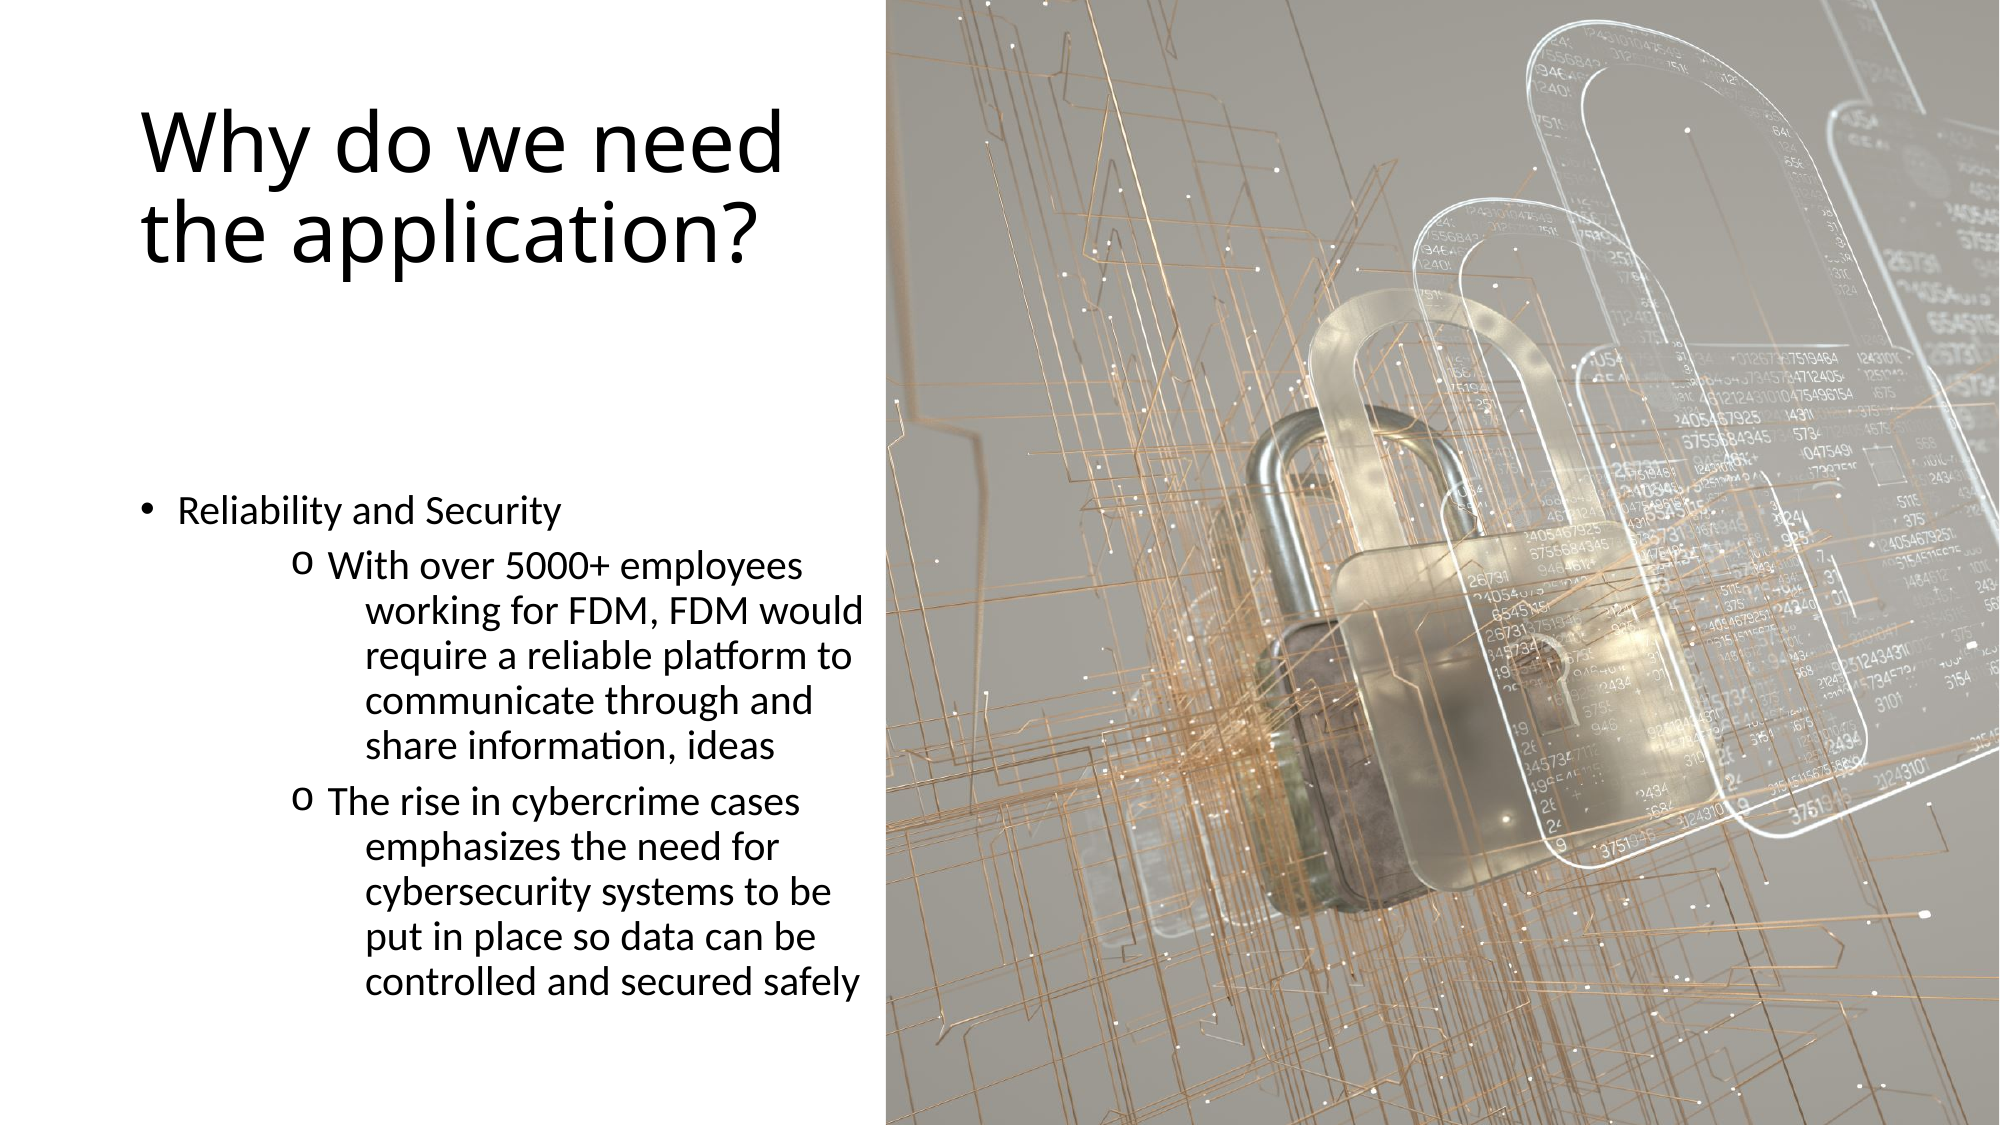

# Why do we need the application?
Reliability and Security
With over 5000+ employees working for FDM, FDM would require a reliable platform to communicate through and share information, ideas
The rise in cybercrime cases emphasizes the need for cybersecurity systems to be put in place so data can be controlled and secured safely